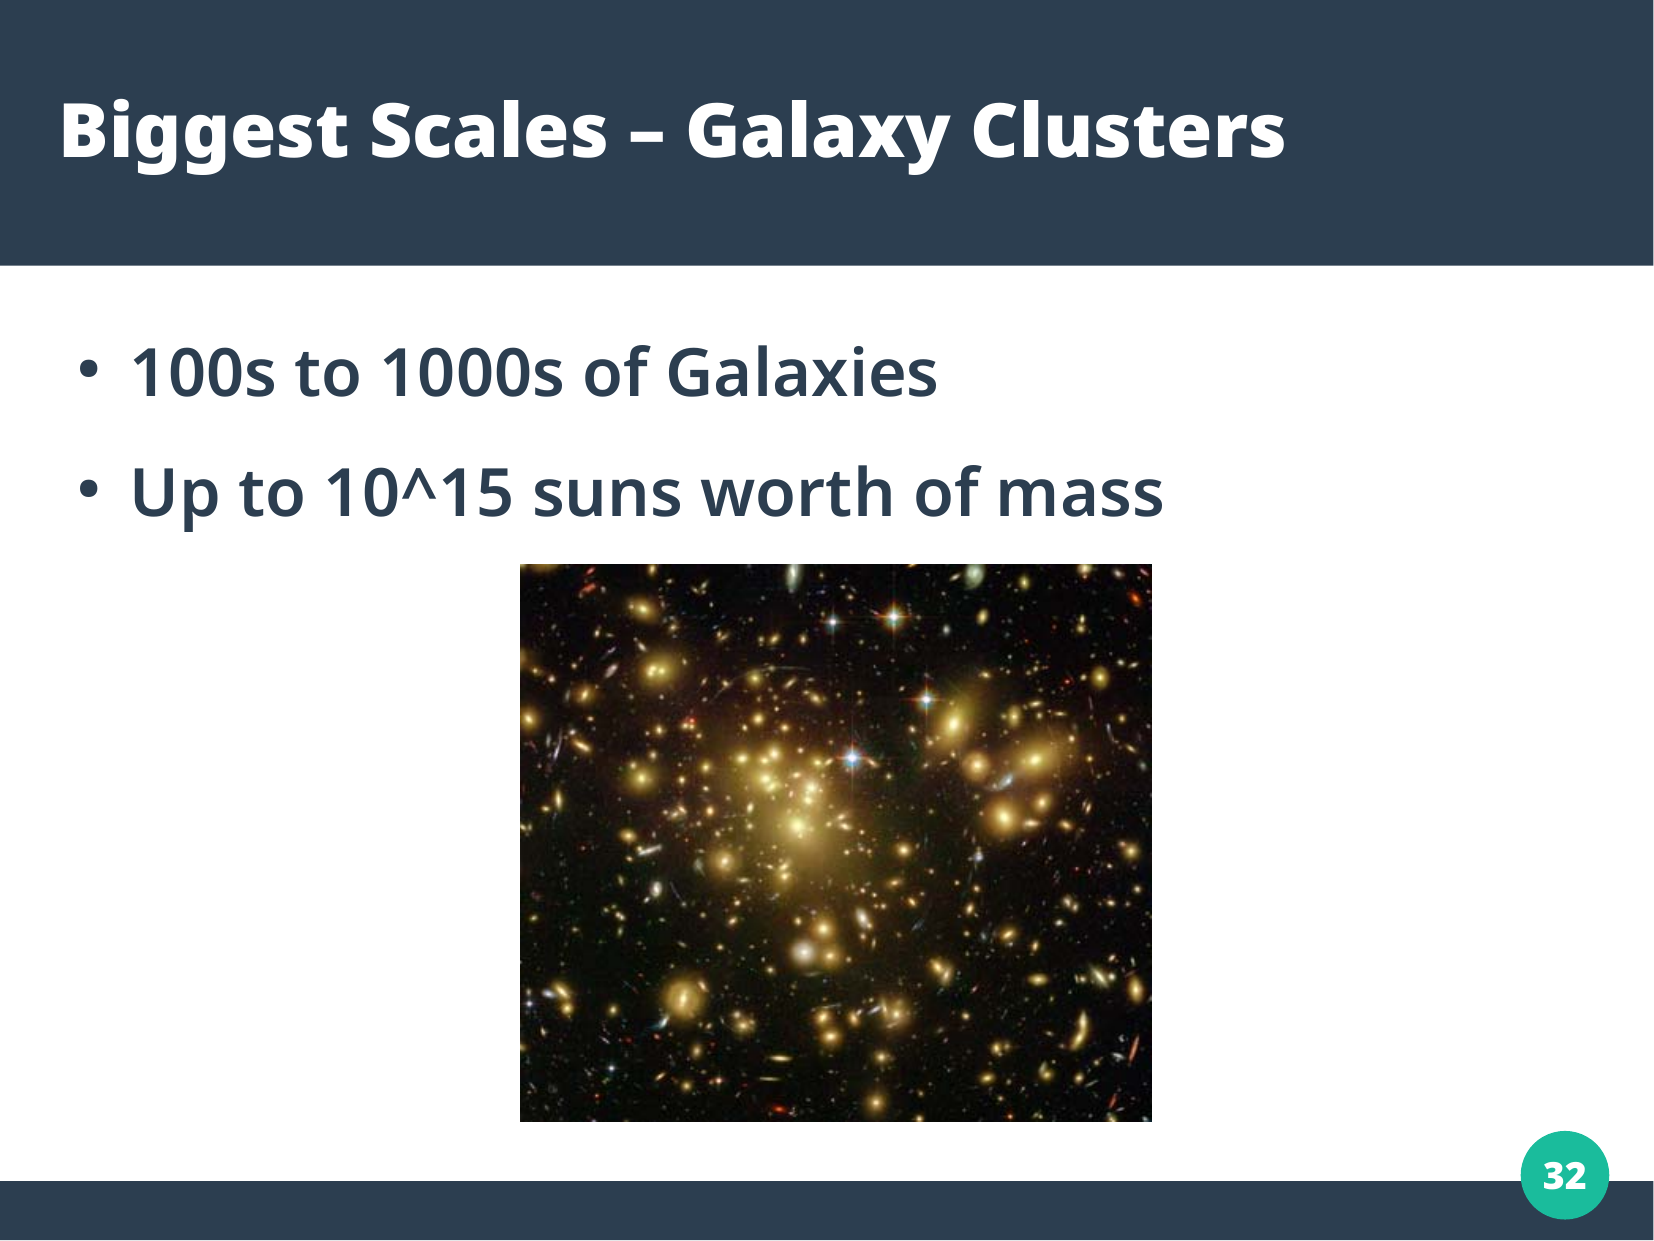

# Biggest Scales – Galaxy Clusters
100s to 1000s of Galaxies
Up to 10^15 suns worth of mass
32